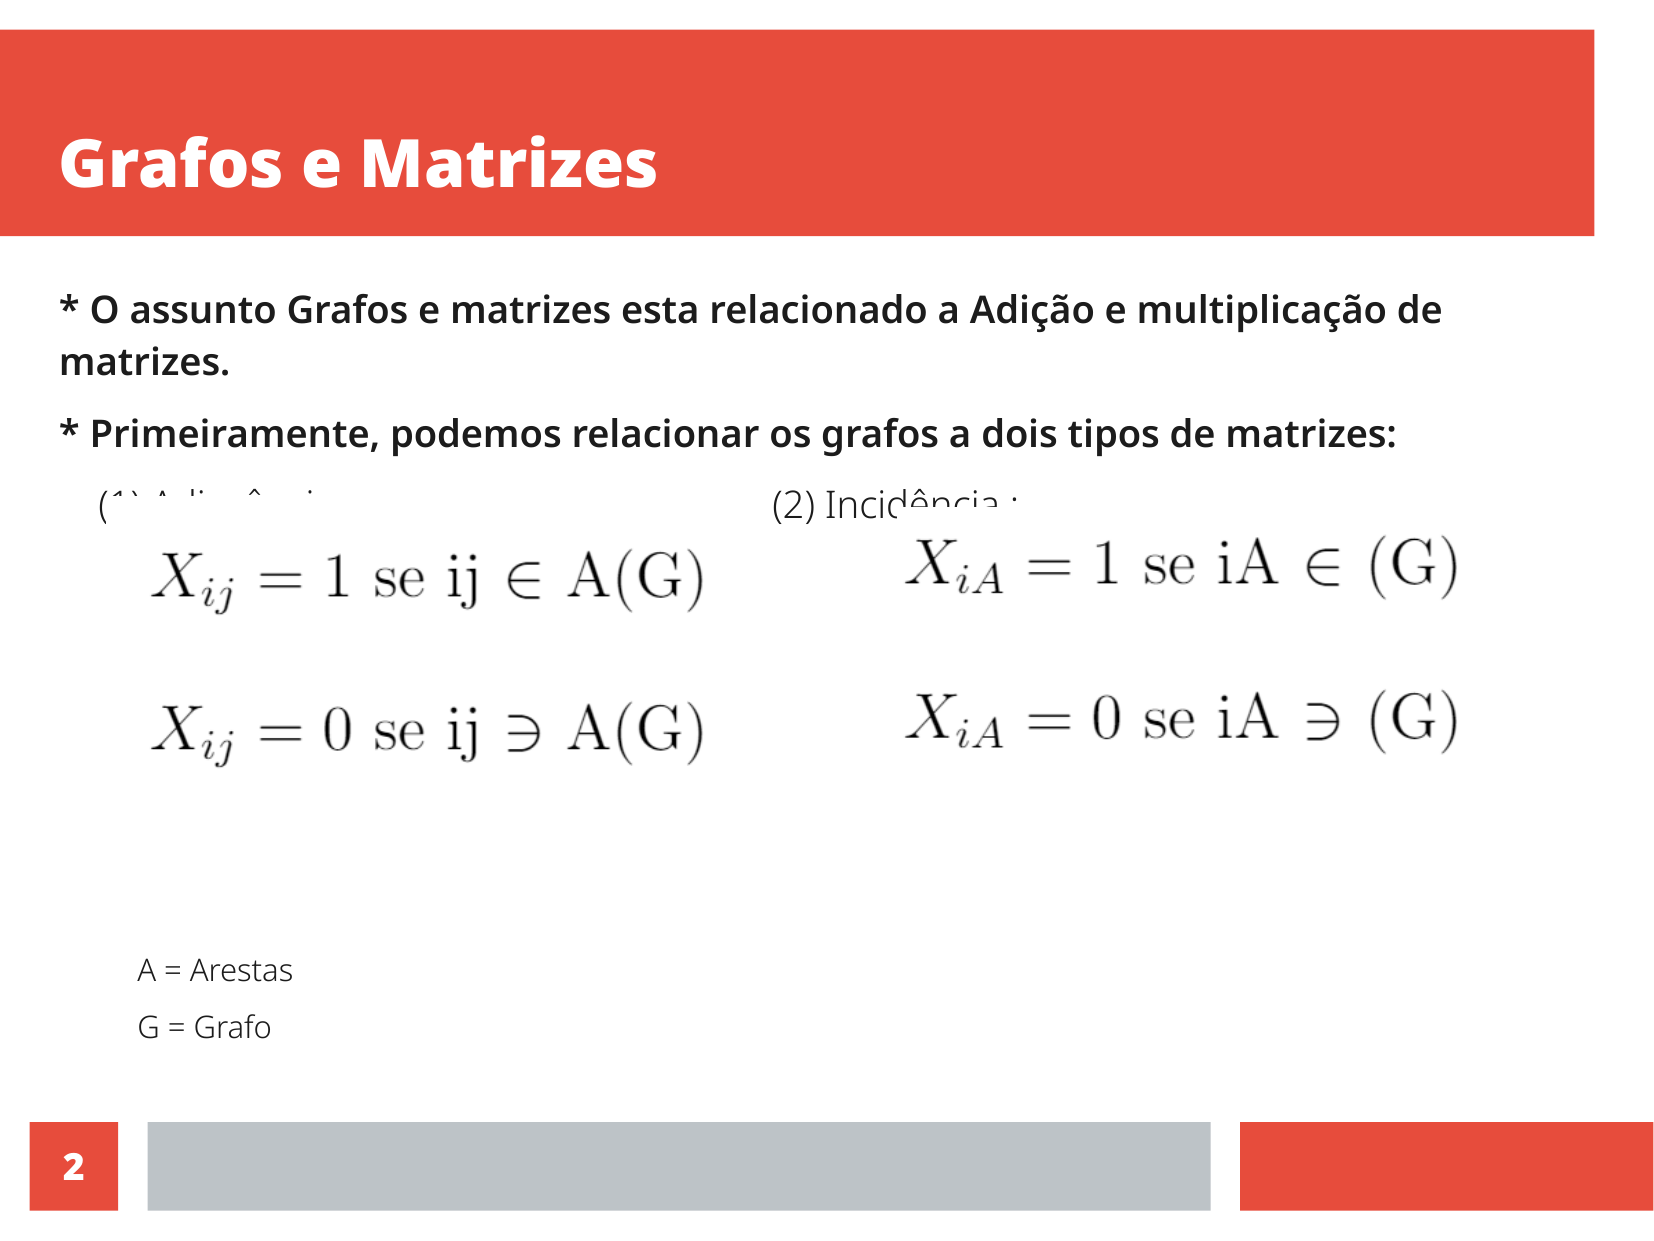

# Grafos e Matrizes
* O assunto Grafos e matrizes esta relacionado a Adição e multiplicação de matrizes.
* Primeiramente, podemos relacionar os grafos a dois tipos de matrizes:
(1) Adjacência :		 				 			 						(2) Incidência :
A = Arestas
G = Grafo
2